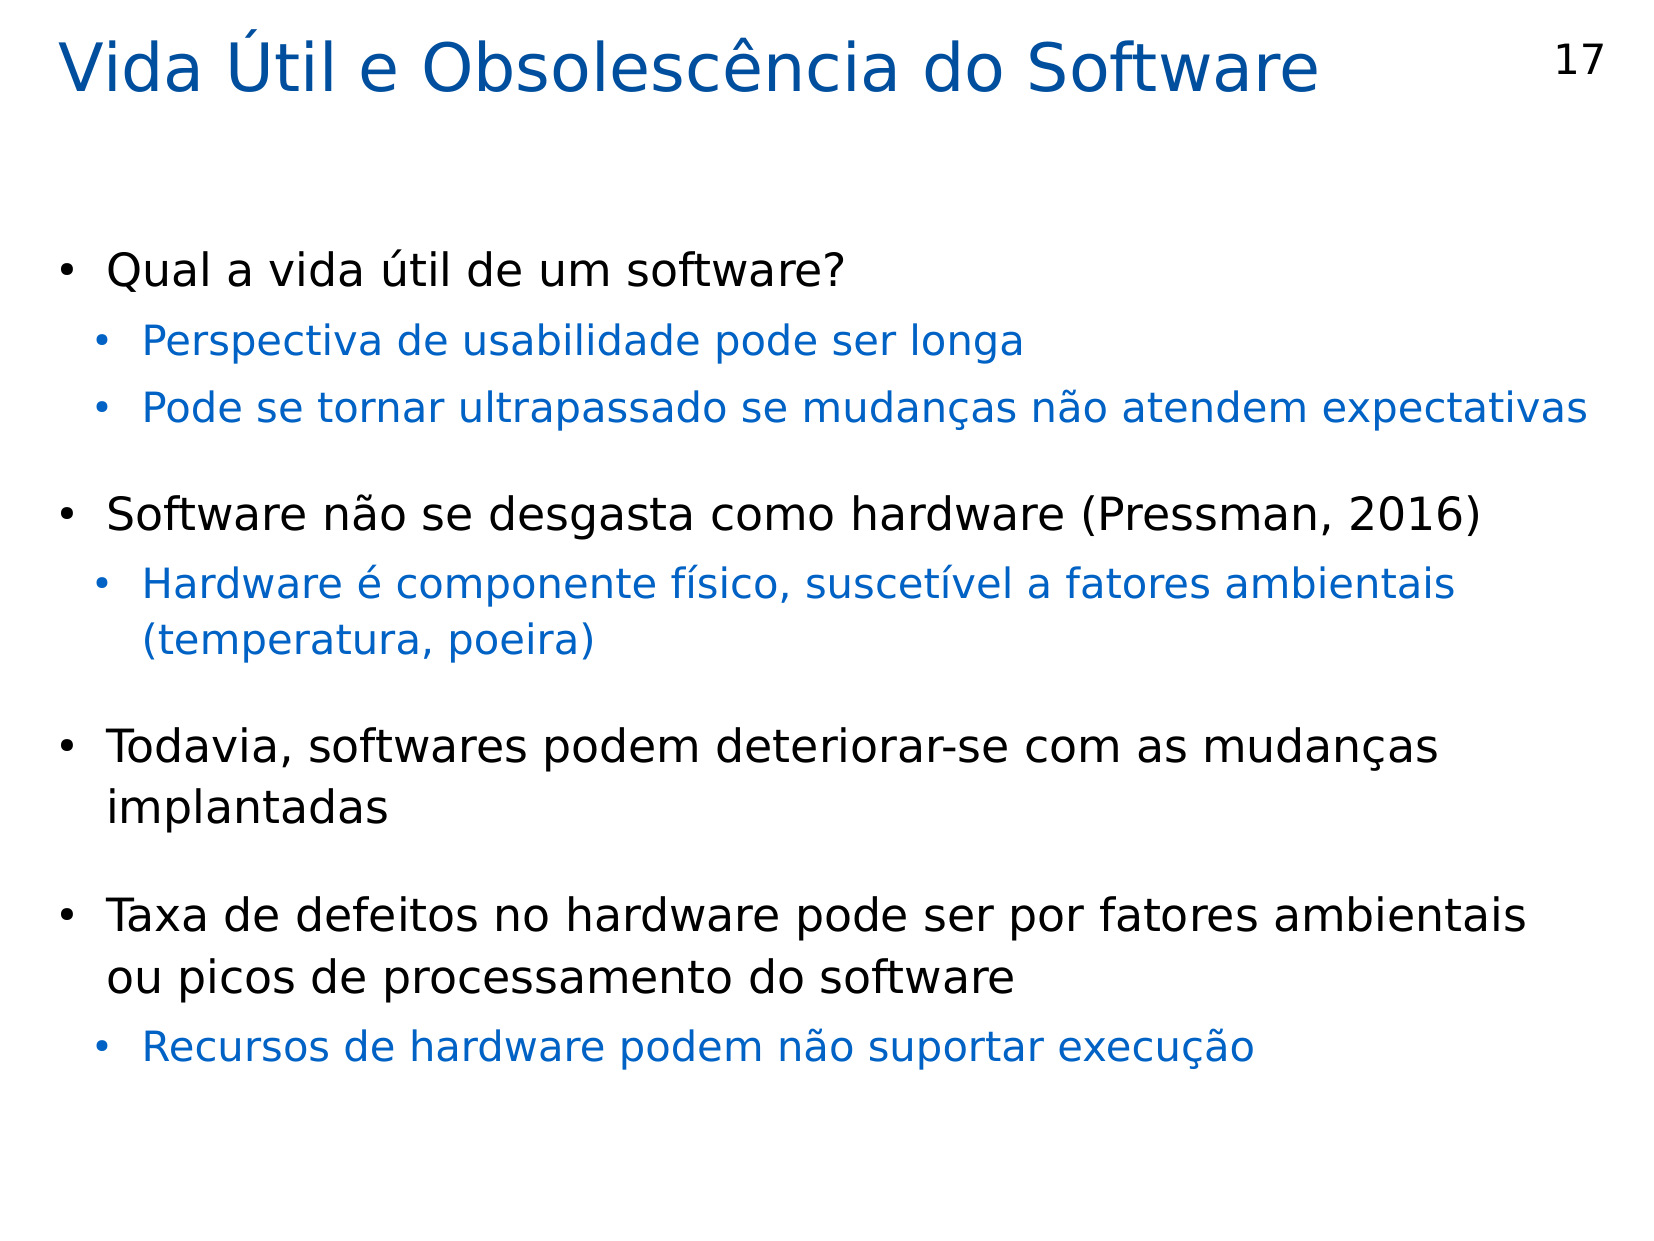

# Vida Útil e Obsolescência do Software
17
Qual a vida útil de um software?
Perspectiva de usabilidade pode ser longa
Pode se tornar ultrapassado se mudanças não atendem expectativas
Software não se desgasta como hardware (Pressman, 2016)
Hardware é componente físico, suscetível a fatores ambientais (temperatura, poeira)
Todavia, softwares podem deteriorar-se com as mudanças implantadas
Taxa de defeitos no hardware pode ser por fatores ambientais ou picos de processamento do software
Recursos de hardware podem não suportar execução